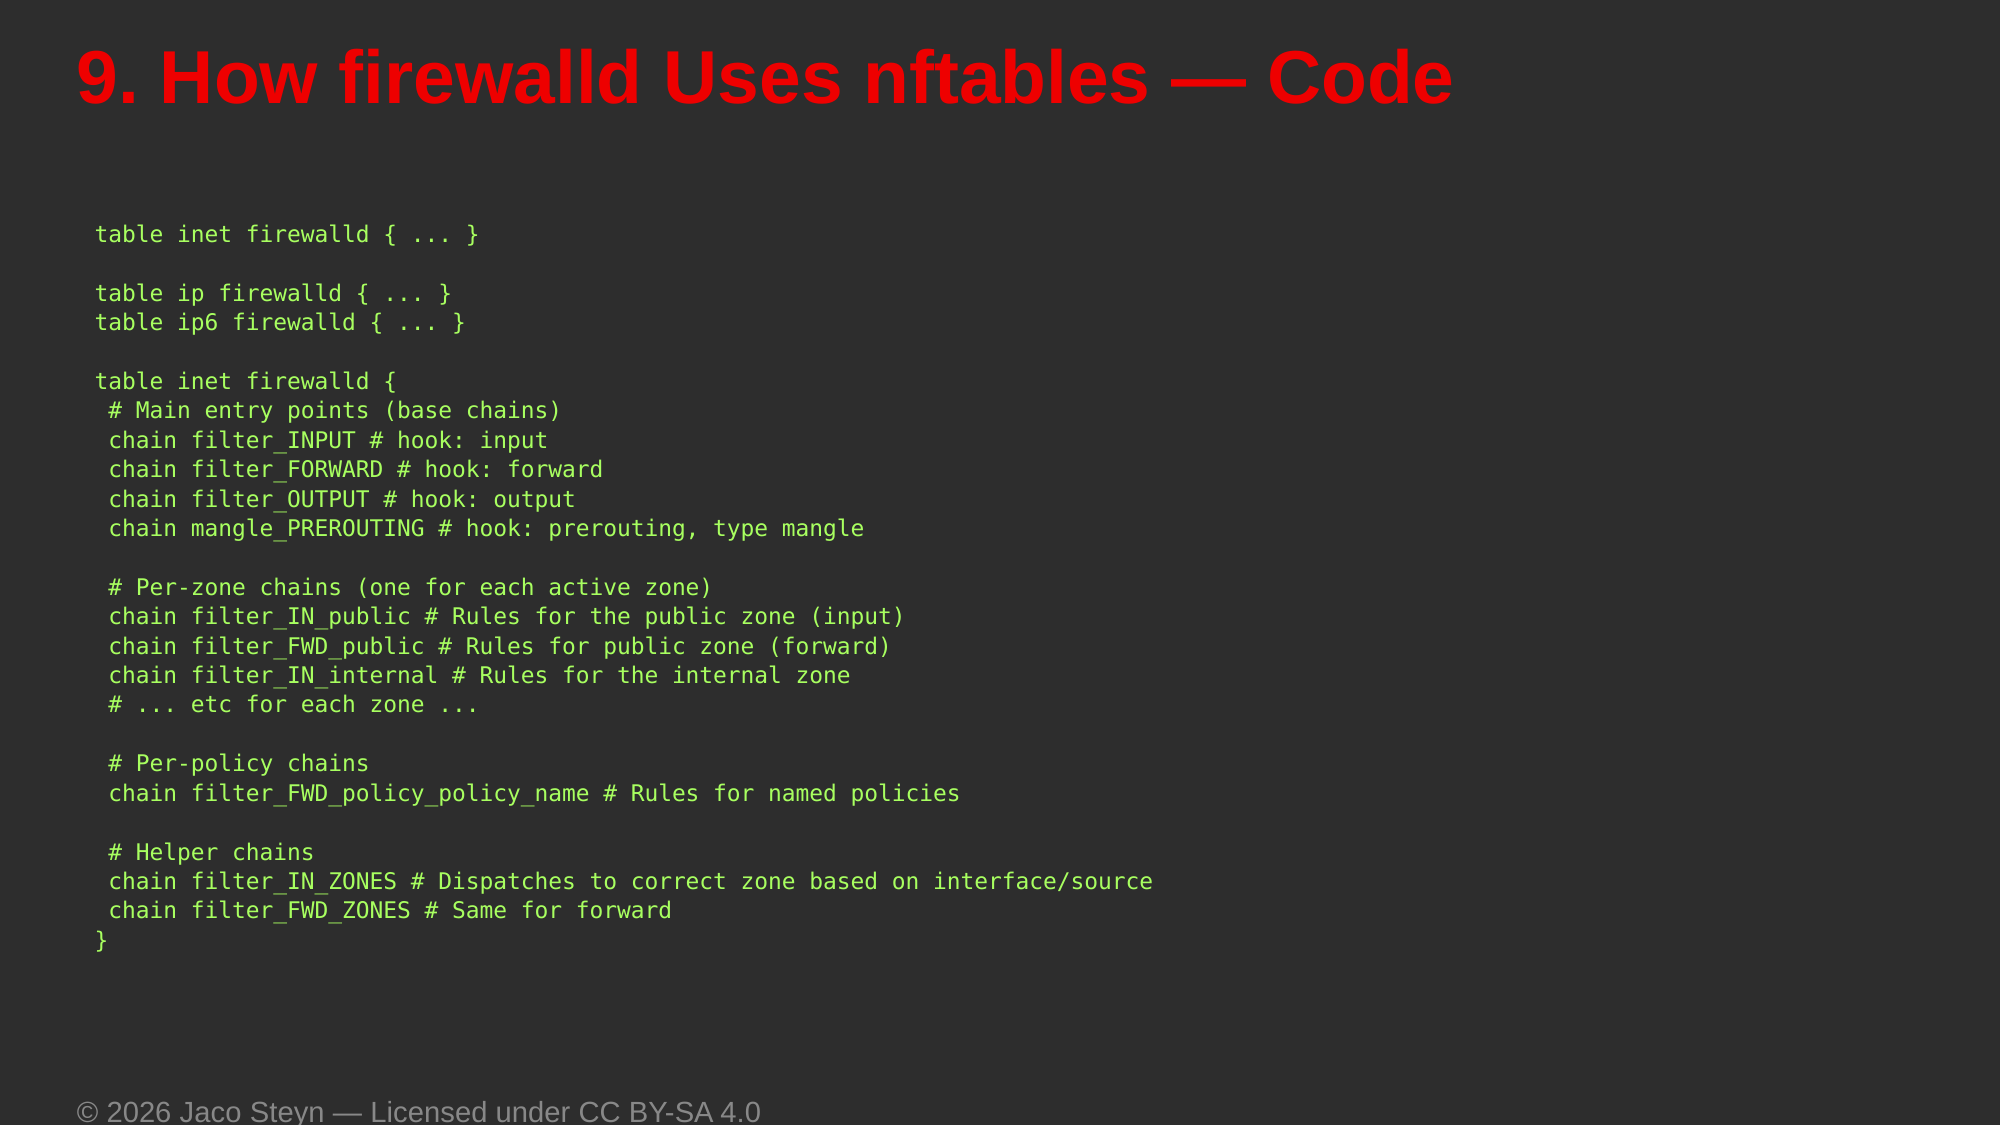

9. How firewalld Uses nftables — Code
table inet firewalld { ... }
table ip firewalld { ... }
table ip6 firewalld { ... }
table inet firewalld {
 # Main entry points (base chains)
 chain filter_INPUT # hook: input
 chain filter_FORWARD # hook: forward
 chain filter_OUTPUT # hook: output
 chain mangle_PREROUTING # hook: prerouting, type mangle
 # Per-zone chains (one for each active zone)
 chain filter_IN_public # Rules for the public zone (input)
 chain filter_FWD_public # Rules for public zone (forward)
 chain filter_IN_internal # Rules for the internal zone
 # ... etc for each zone ...
 # Per-policy chains
 chain filter_FWD_policy_policy_name # Rules for named policies
 # Helper chains
 chain filter_IN_ZONES # Dispatches to correct zone based on interface/source
 chain filter_FWD_ZONES # Same for forward
}
© 2026 Jaco Steyn — Licensed under CC BY-SA 4.0